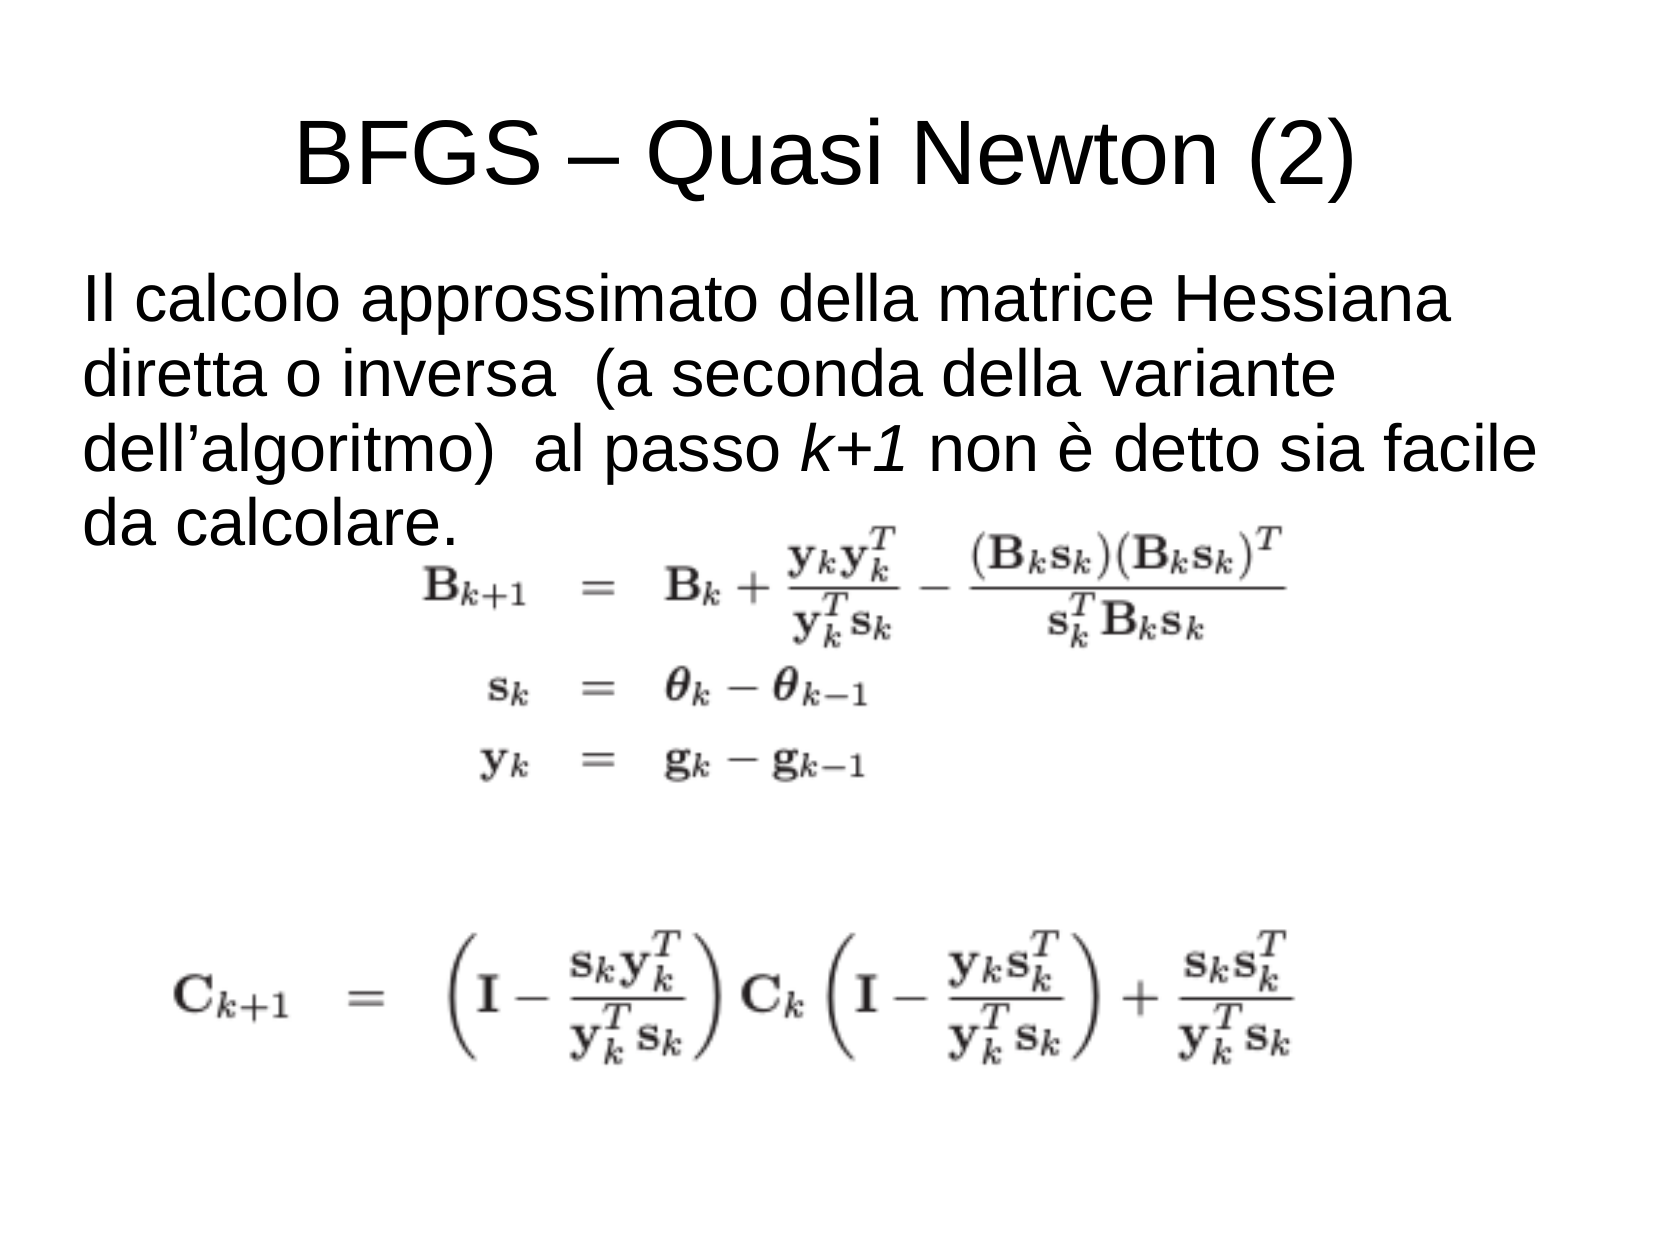

# BFGS – Quasi Newton (2)
Il calcolo approssimato della matrice Hessiana diretta o inversa (a seconda della variante dell’algoritmo) al passo k+1 non è detto sia facile da calcolare.